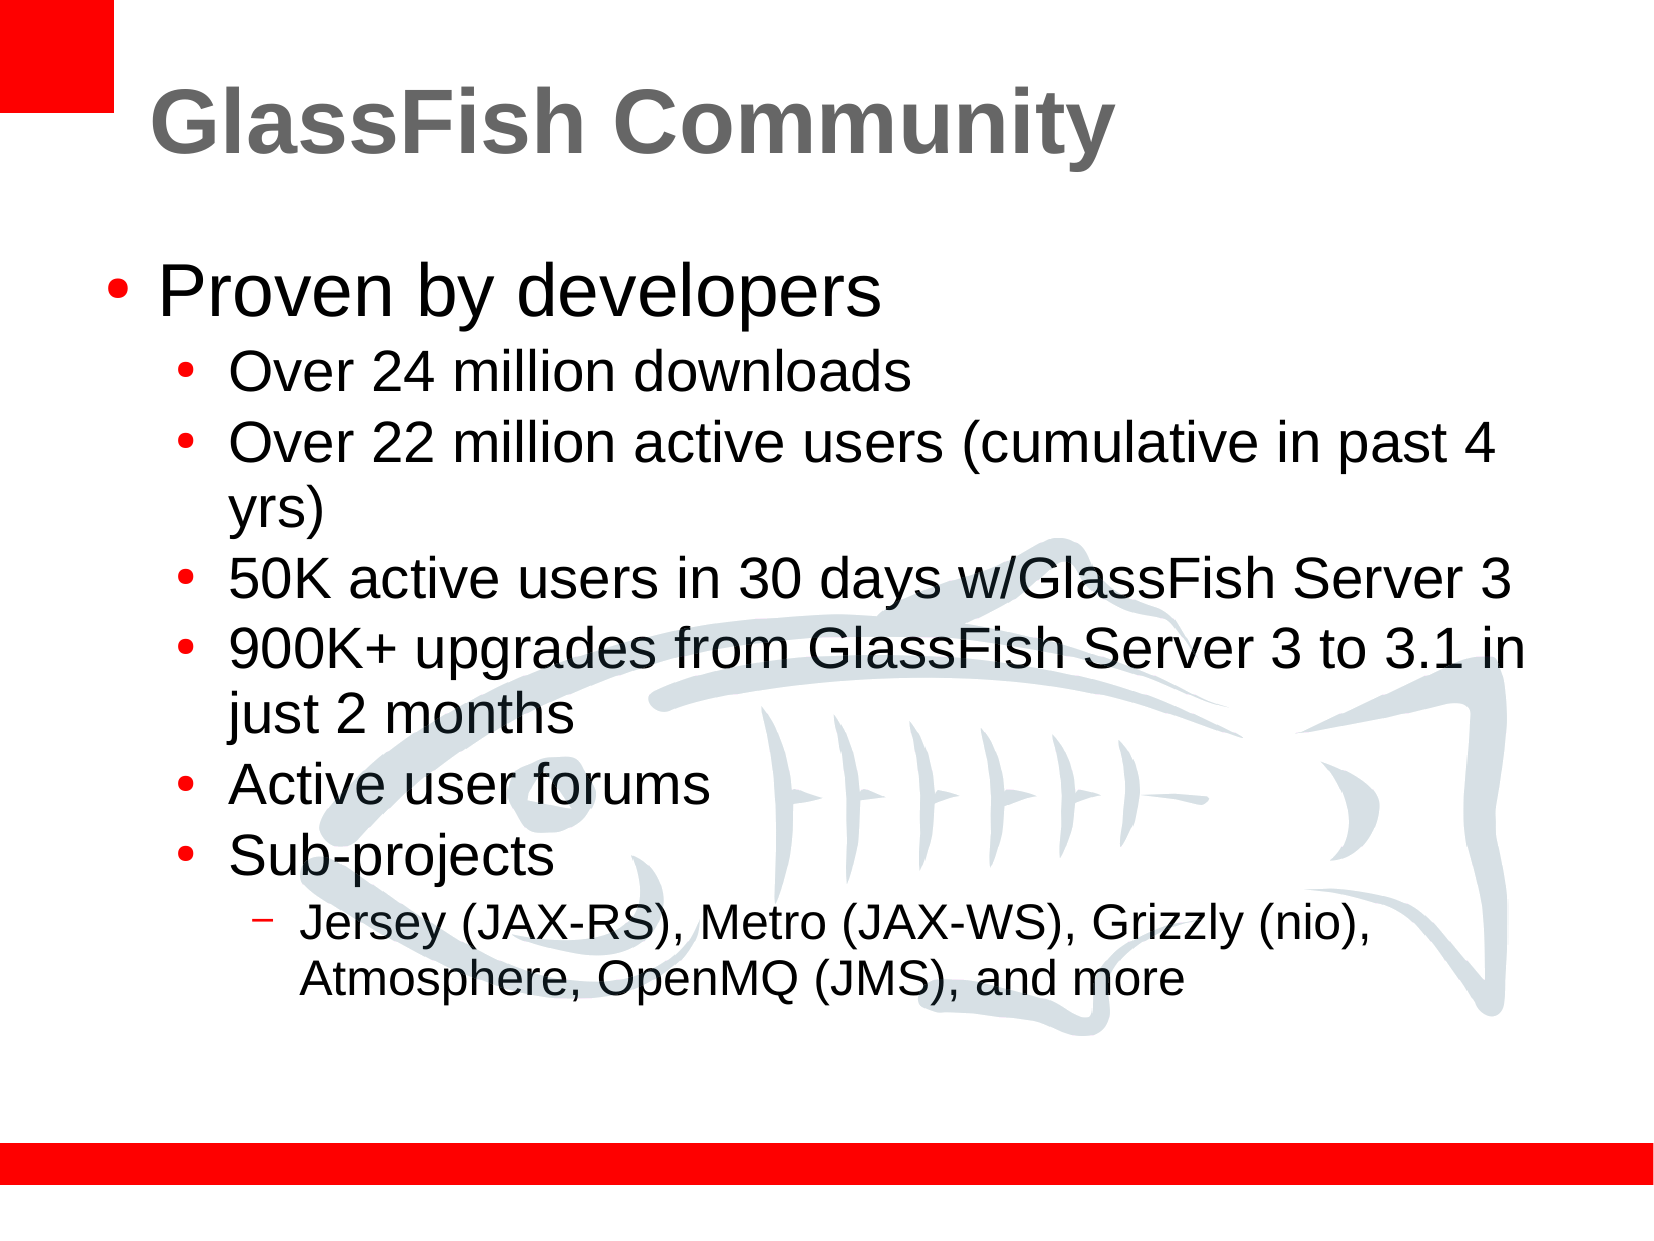

# GlassFish Community
Proven by developers
Over 24 million downloads
Over 22 million active users (cumulative in past 4 yrs)
50K active users in 30 days w/GlassFish Server 3
900K+ upgrades from GlassFish Server 3 to 3.1 in just 2 months
Active user forums
Sub-projects
Jersey (JAX-RS), Metro (JAX-WS), Grizzly (nio), Atmosphere, OpenMQ (JMS), and more